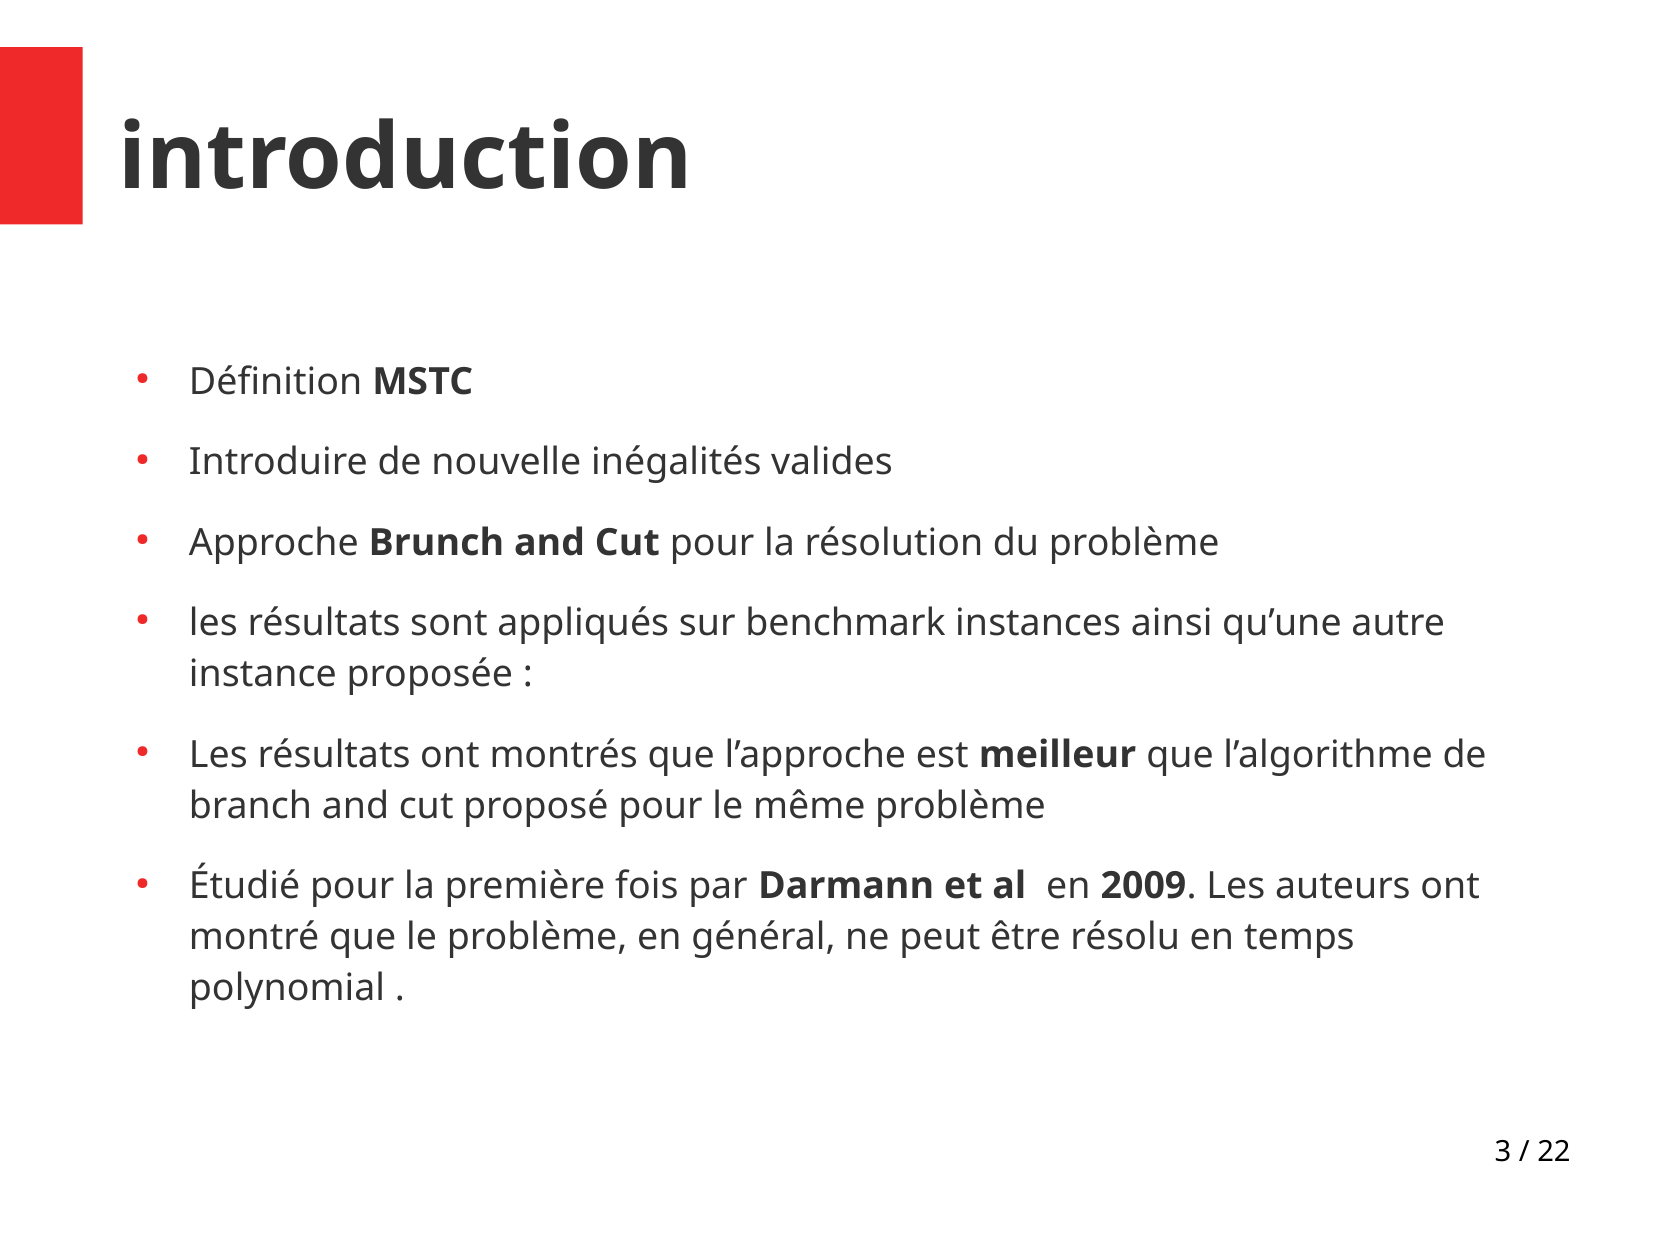

# introduction
Définition MSTC
Introduire de nouvelle inégalités valides
Approche Brunch and Cut pour la résolution du problème
les résultats sont appliqués sur benchmark instances ainsi qu’une autre instance proposée :
Les résultats ont montrés que l’approche est meilleur que l’algorithme de branch and cut proposé pour le même problème
Étudié pour la première fois par Darmann et al en 2009. Les auteurs ont montré que le problème, en général, ne peut être résolu en temps polynomial .
3